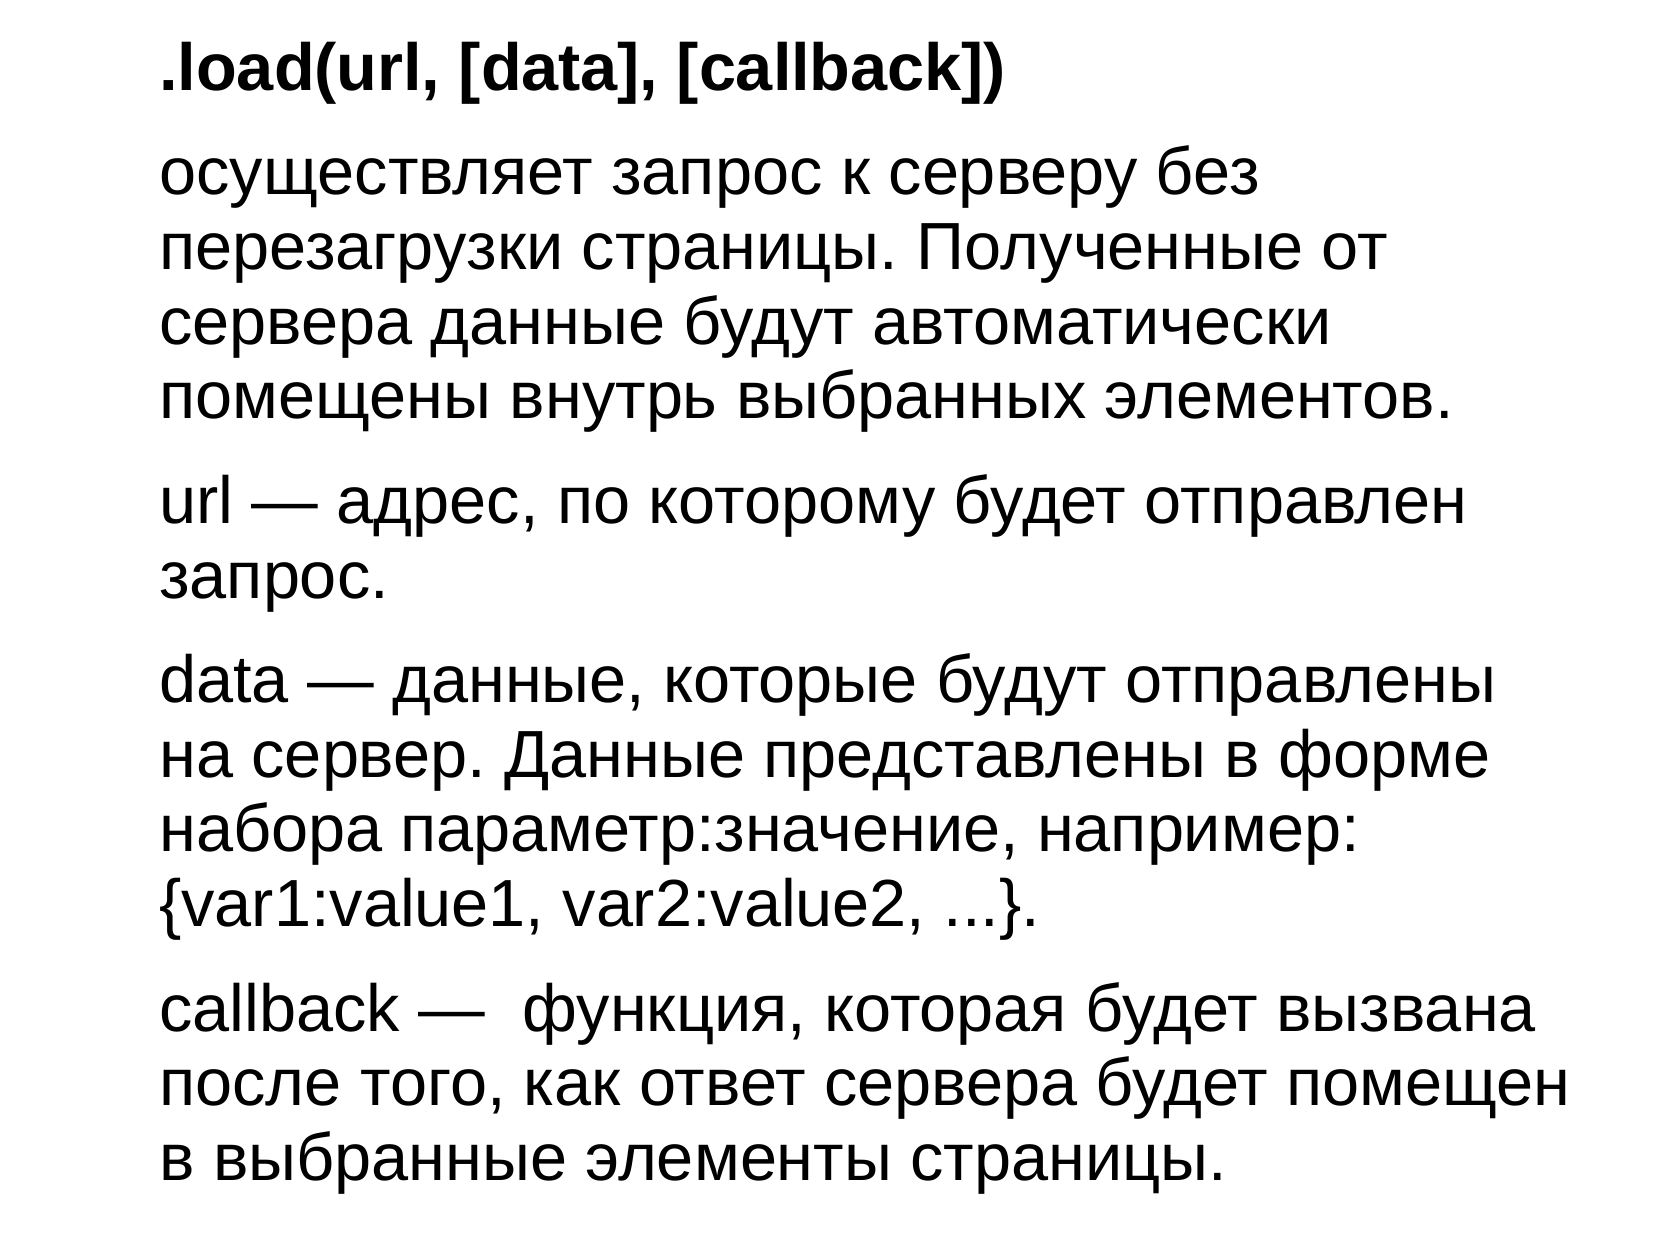

# .load(url, [data], [callback])
осуществляет запрос к серверу без перезагрузки страницы. Полученные от сервера данные будут автоматически помещены внутрь выбранных элементов.
url — адрес, по которому будет отправлен запрос.
data — данные, которые будут отправлены на сервер. Данные представлены в форме набора параметр:значение, например: {var1:value1, var2:value2, ...}.
callback — функция, которая будет вызвана после того, как ответ сервера будет помещен в выбранные элементы страницы.